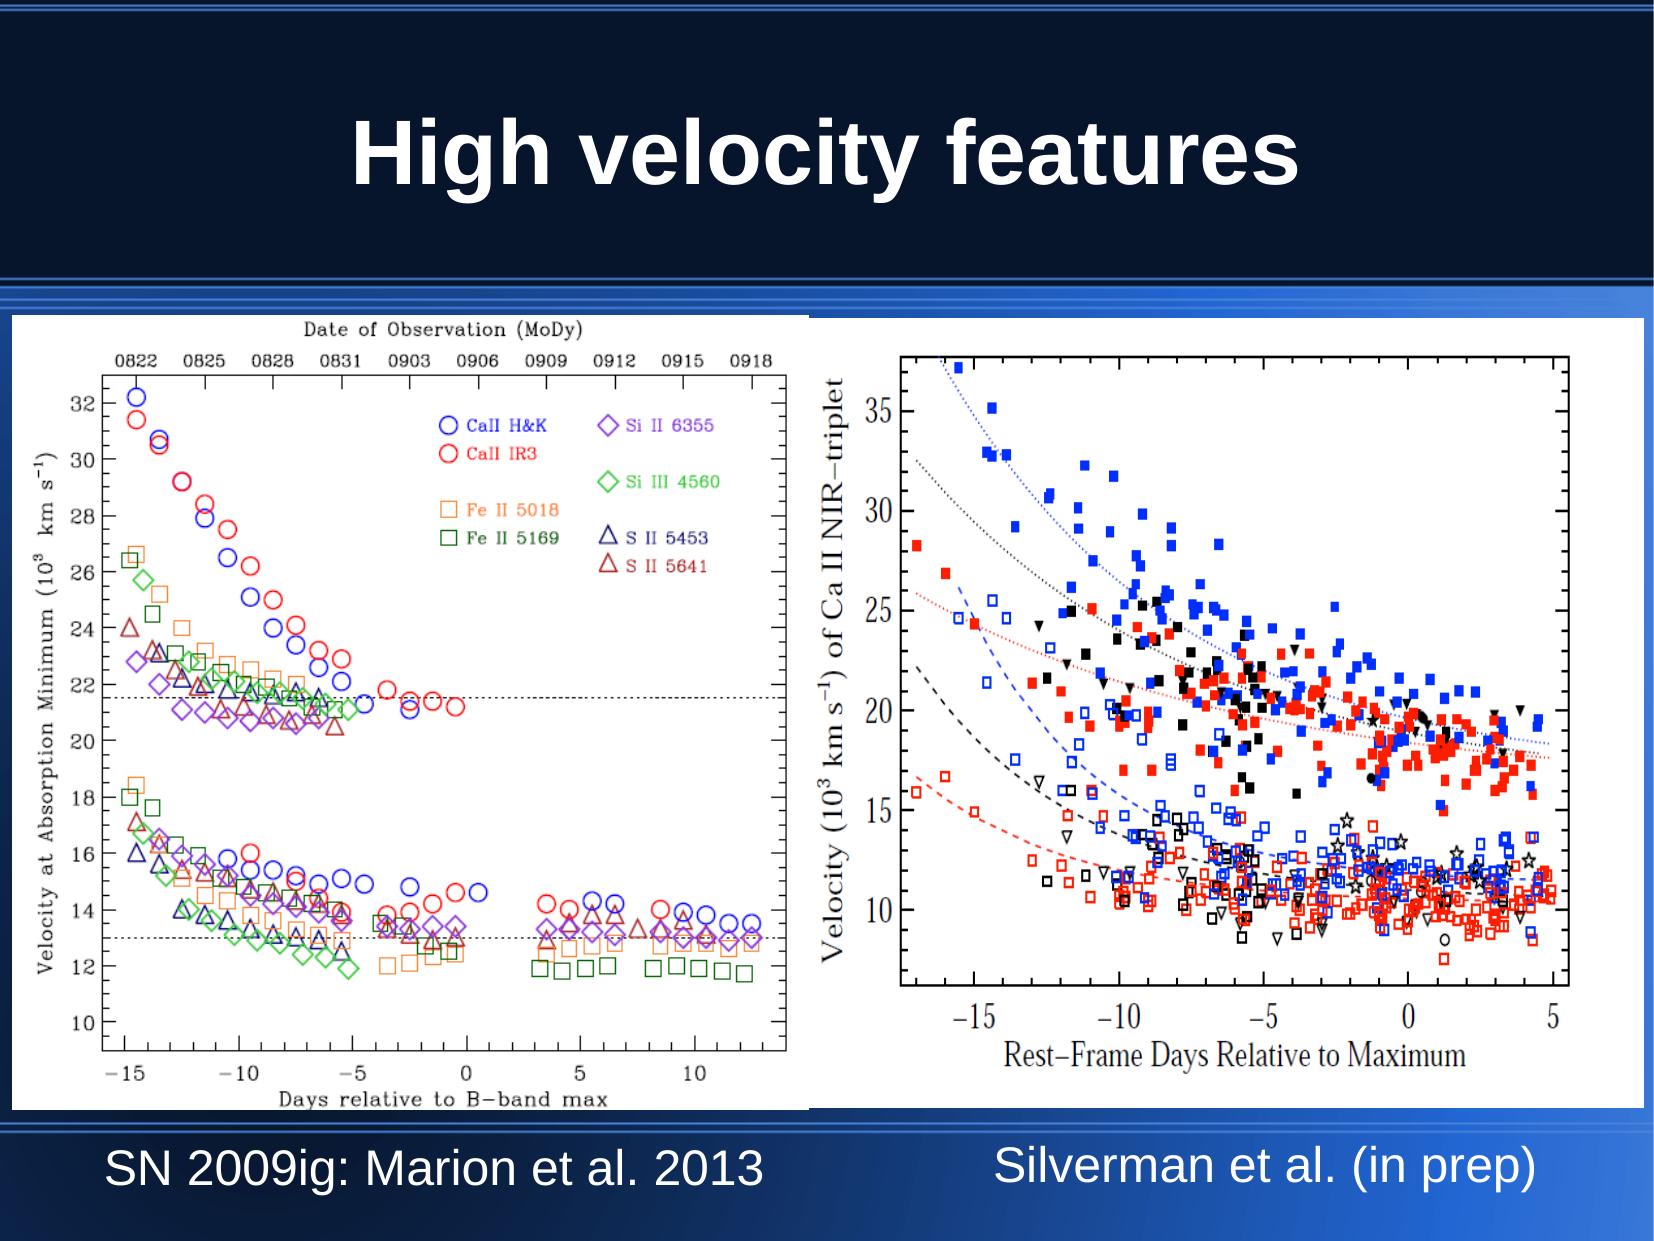

# High velocity features
Silverman et al. (in prep)
SN 2009ig: Marion et al. 2013